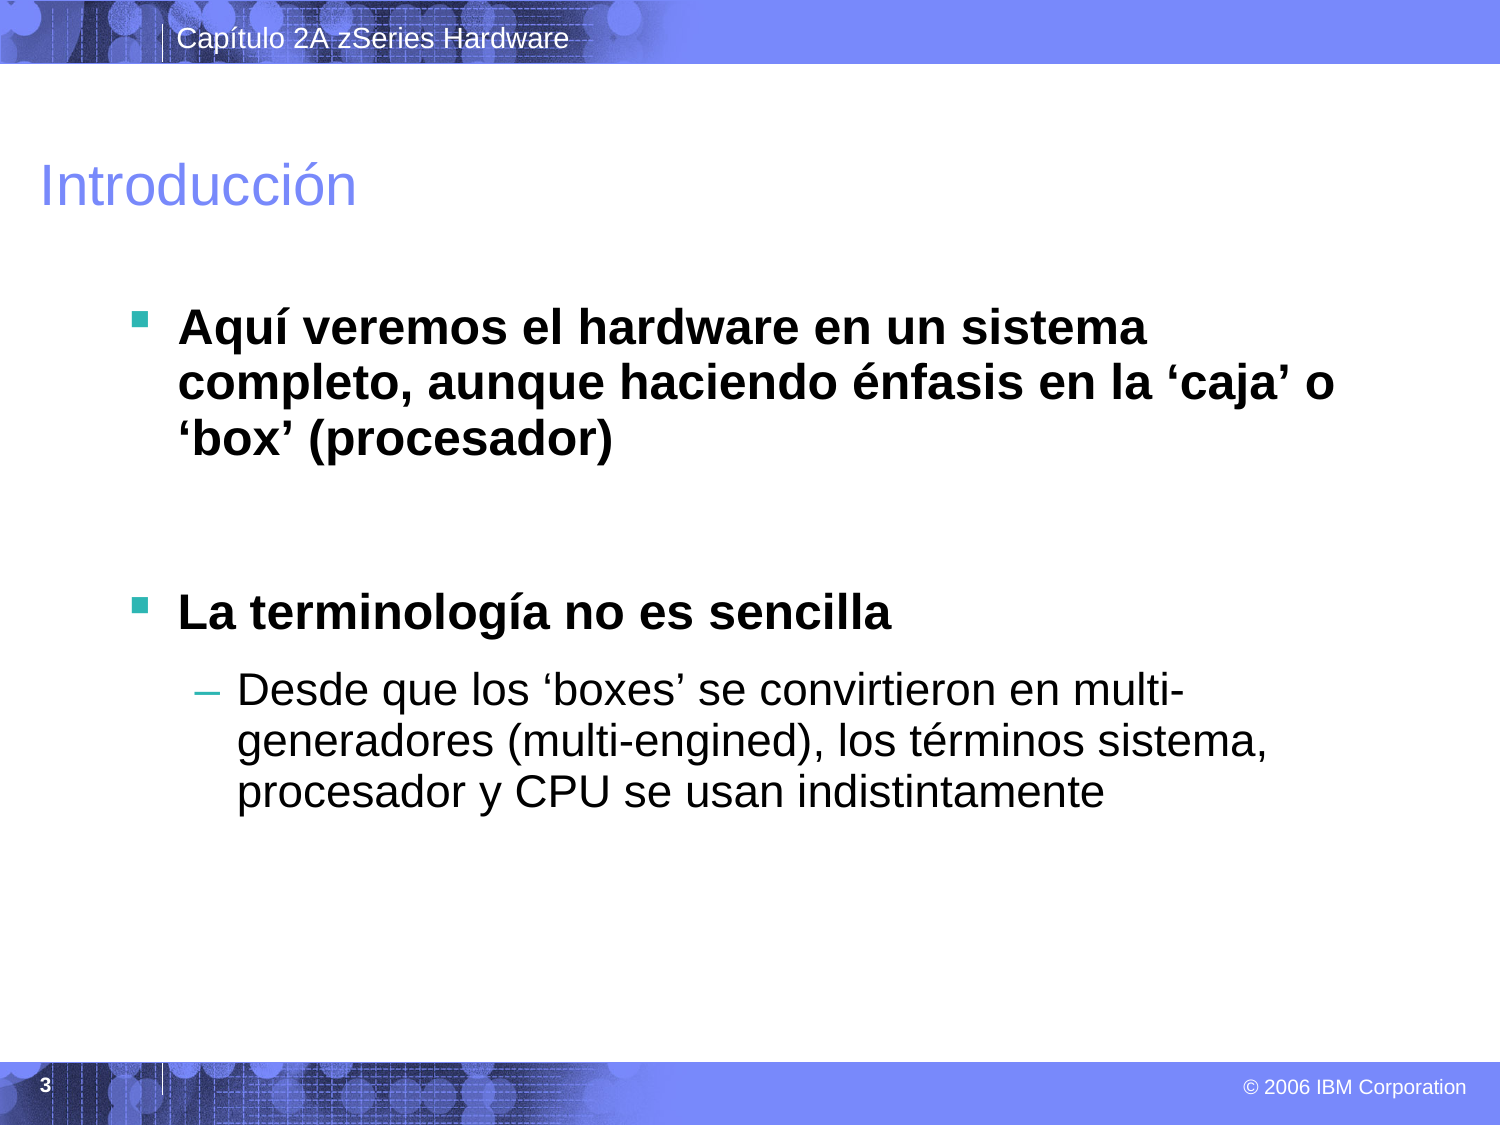

# Introducción
Aquí veremos el hardware en un sistema completo, aunque haciendo énfasis en la ‘caja’ o ‘box’ (procesador)
La terminología no es sencilla
Desde que los ‘boxes’ se convirtieron en multi-generadores (multi-engined), los términos sistema, procesador y CPU se usan indistintamente
3